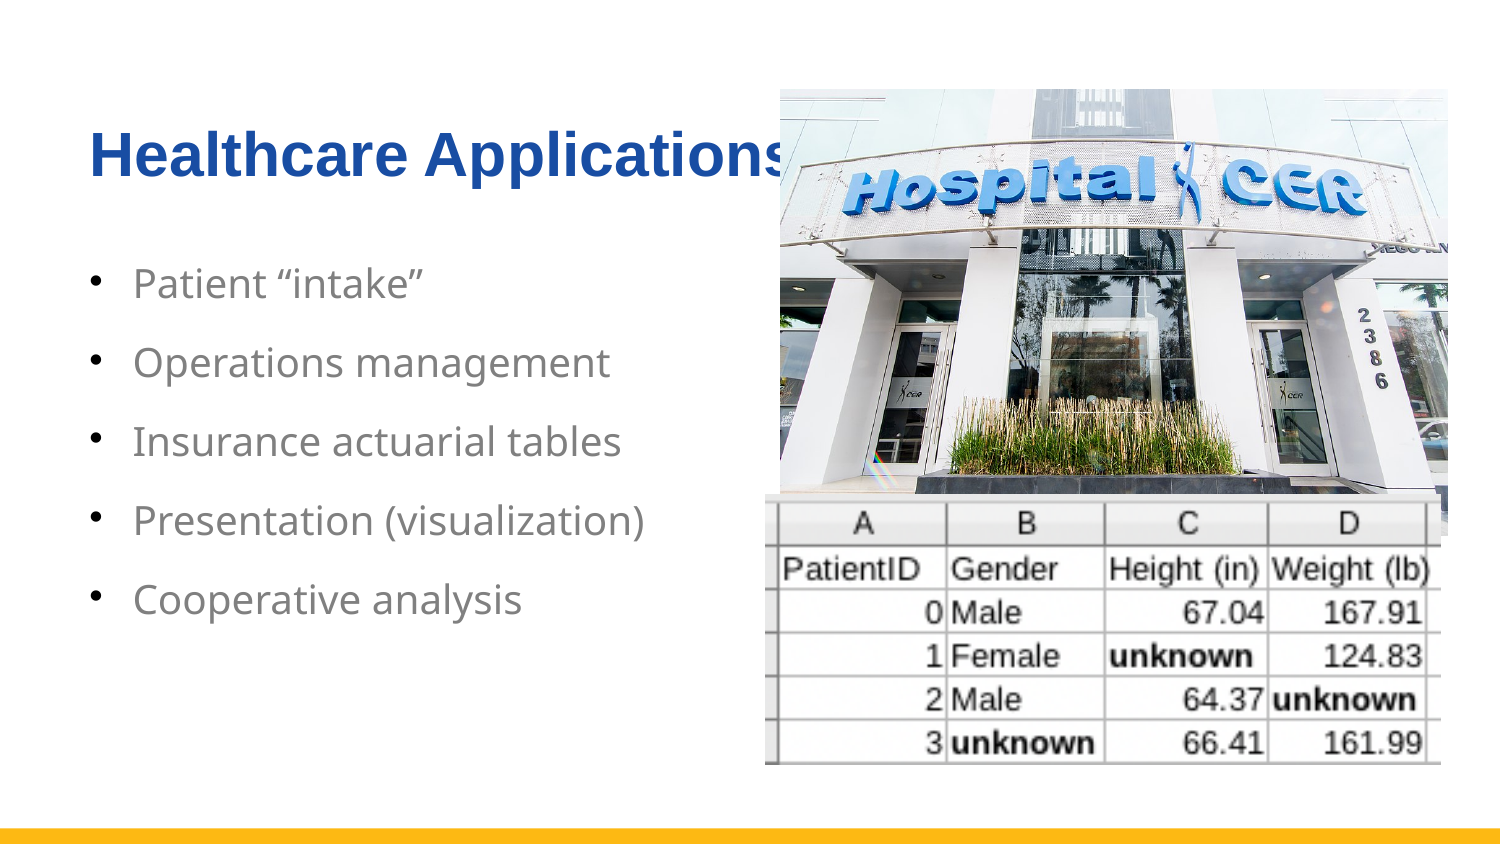

Healthcare Applications
Patient “intake”
Operations management
Insurance actuarial tables
Presentation (visualization)
Cooperative analysis